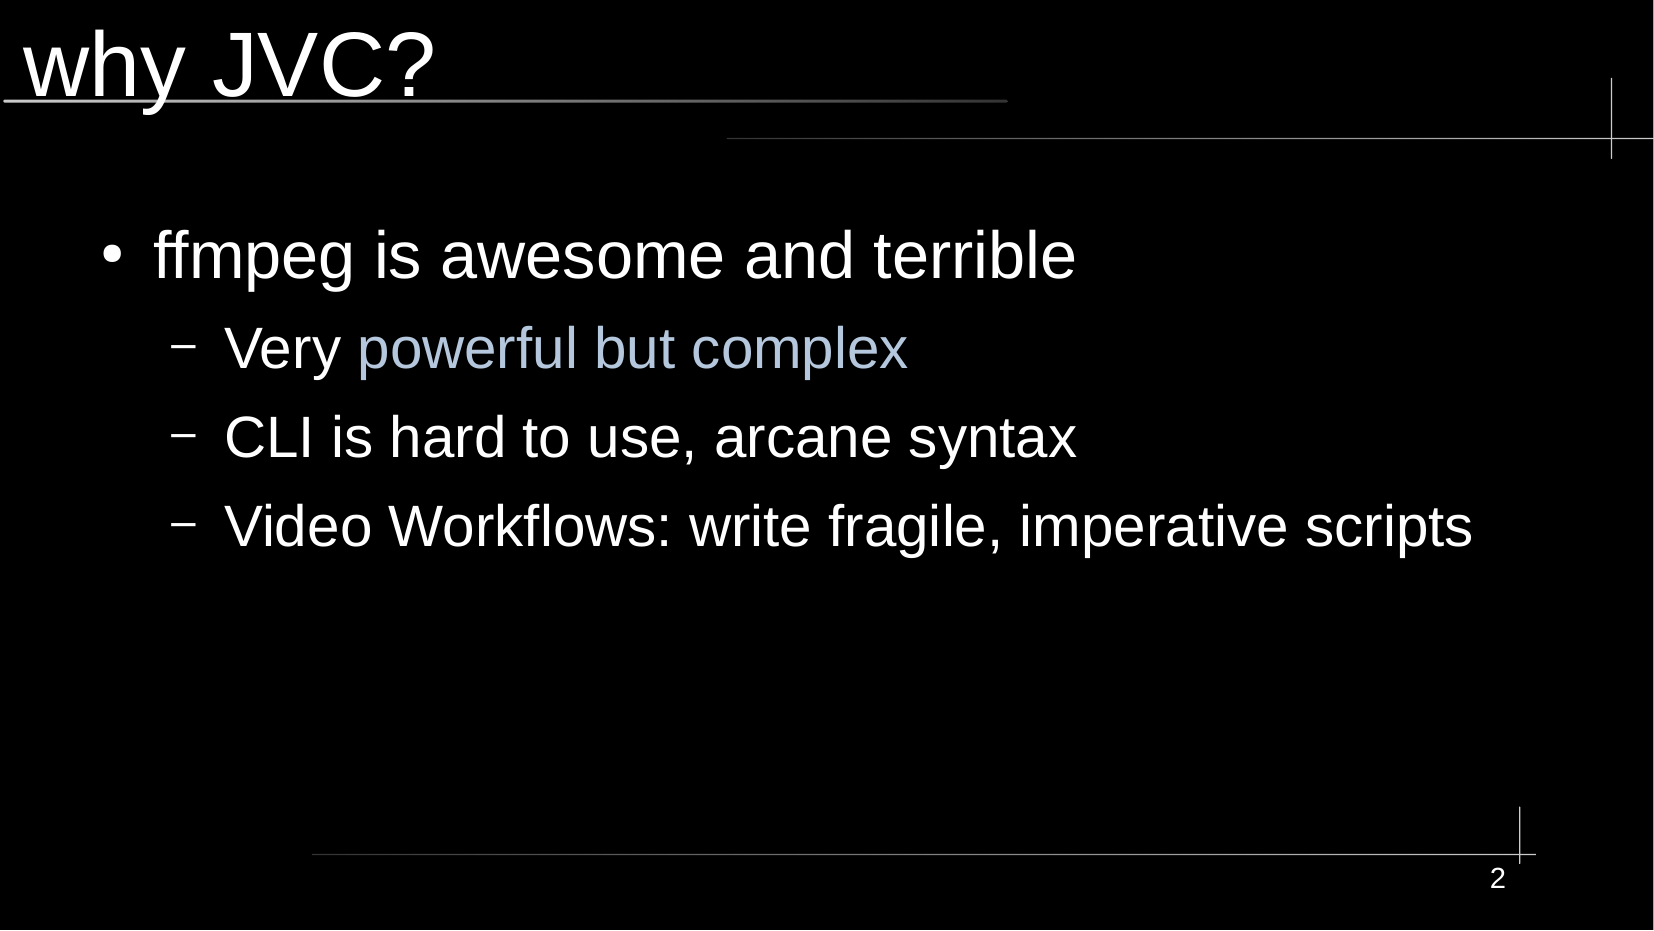

# why JVC?
ffmpeg is awesome and terrible
Very powerful but complex
CLI is hard to use, arcane syntax
Video Workflows: write fragile, imperative scripts
2